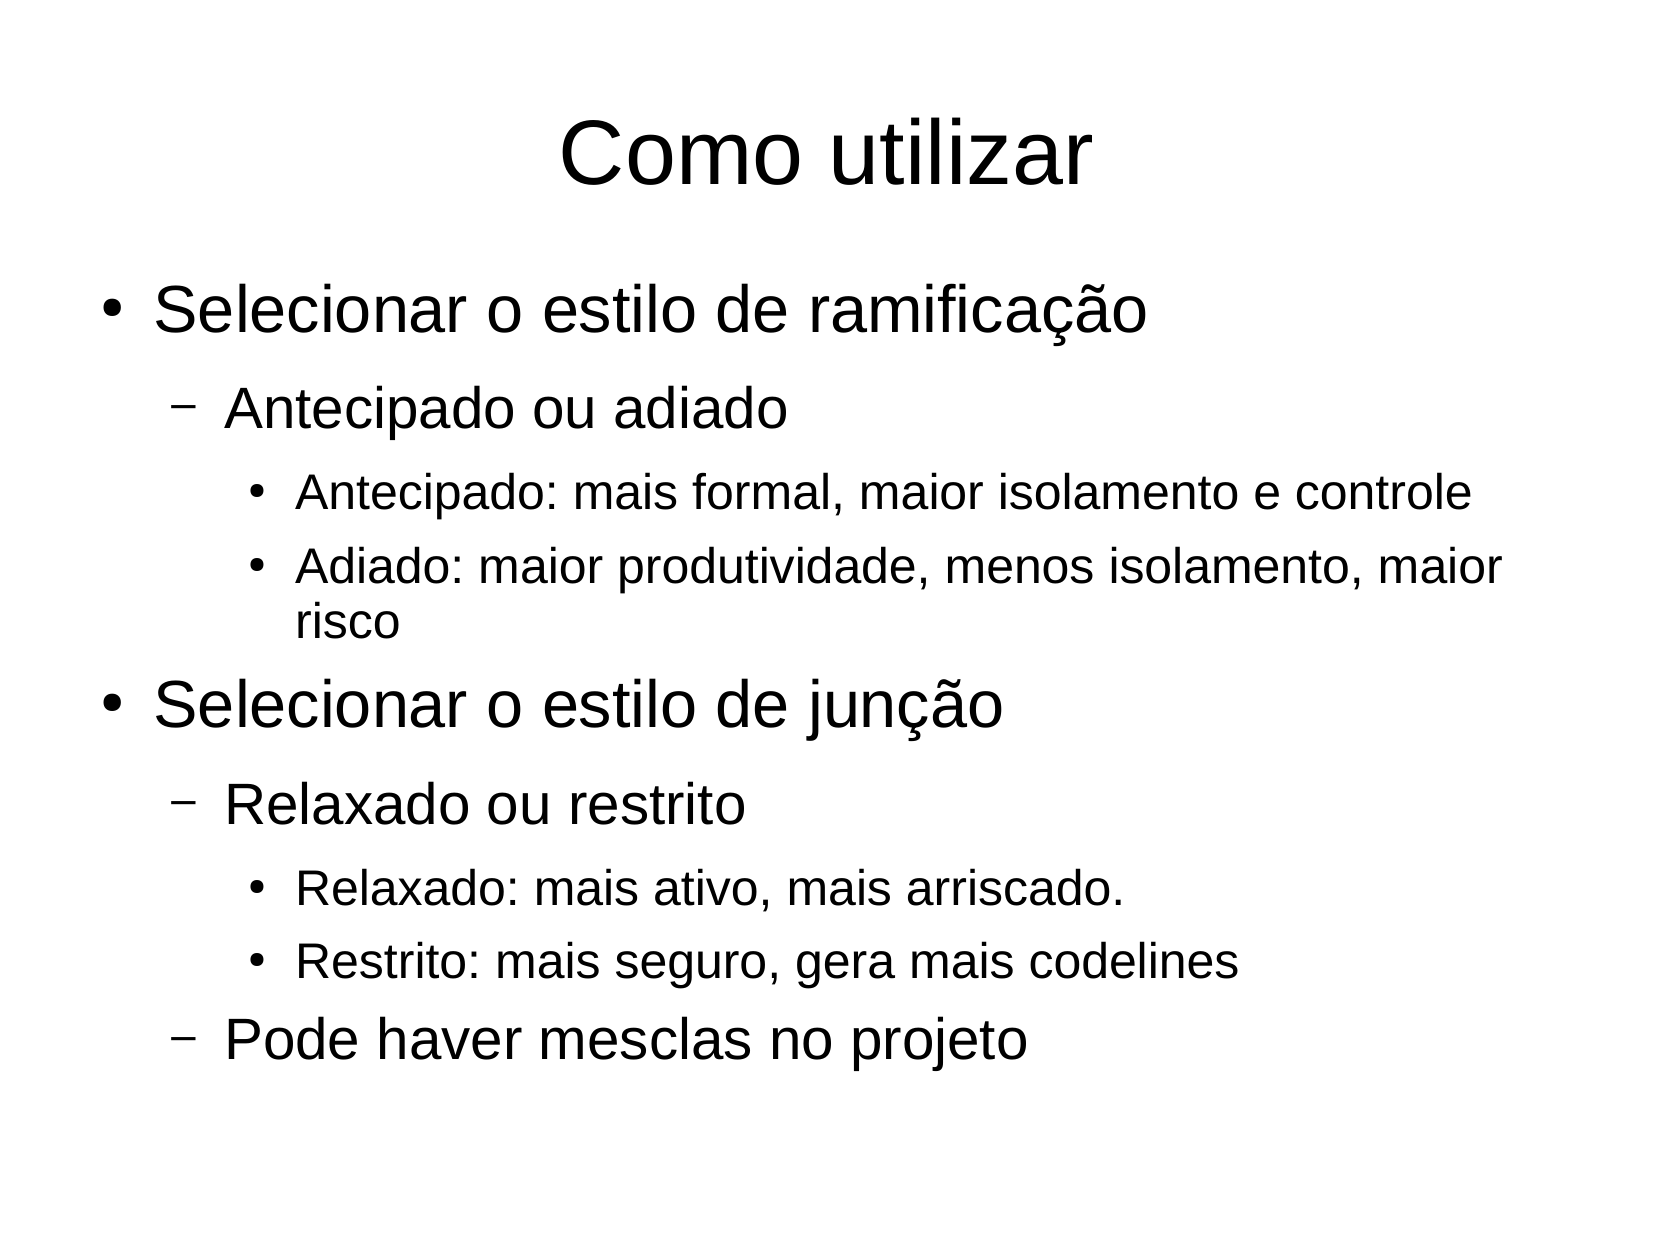

# Como utilizar
Selecionar o estilo de ramificação
Antecipado ou adiado
Antecipado: mais formal, maior isolamento e controle
Adiado: maior produtividade, menos isolamento, maior risco
Selecionar o estilo de junção
Relaxado ou restrito
Relaxado: mais ativo, mais arriscado.
Restrito: mais seguro, gera mais codelines
Pode haver mesclas no projeto